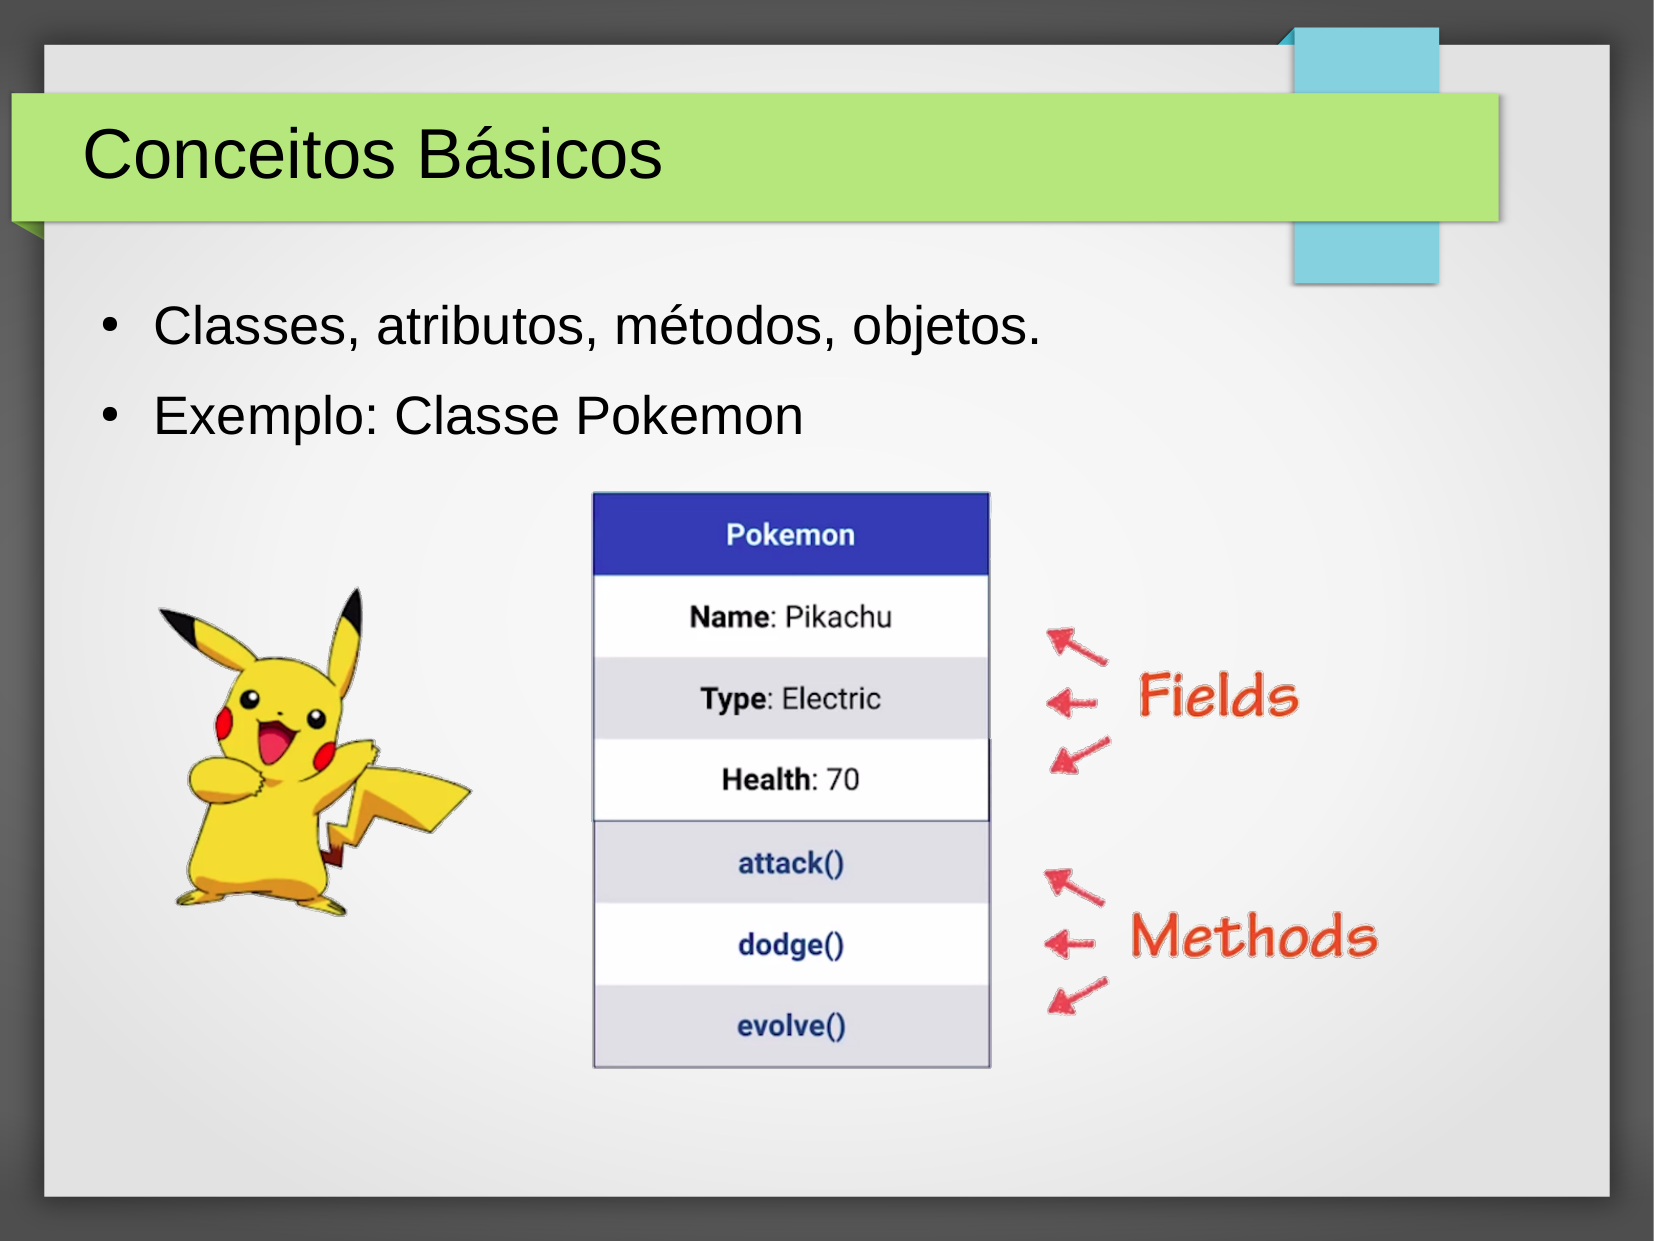

# Conceitos Básicos
Classes, atributos, métodos, objetos.
Exemplo: Classe Pokemon